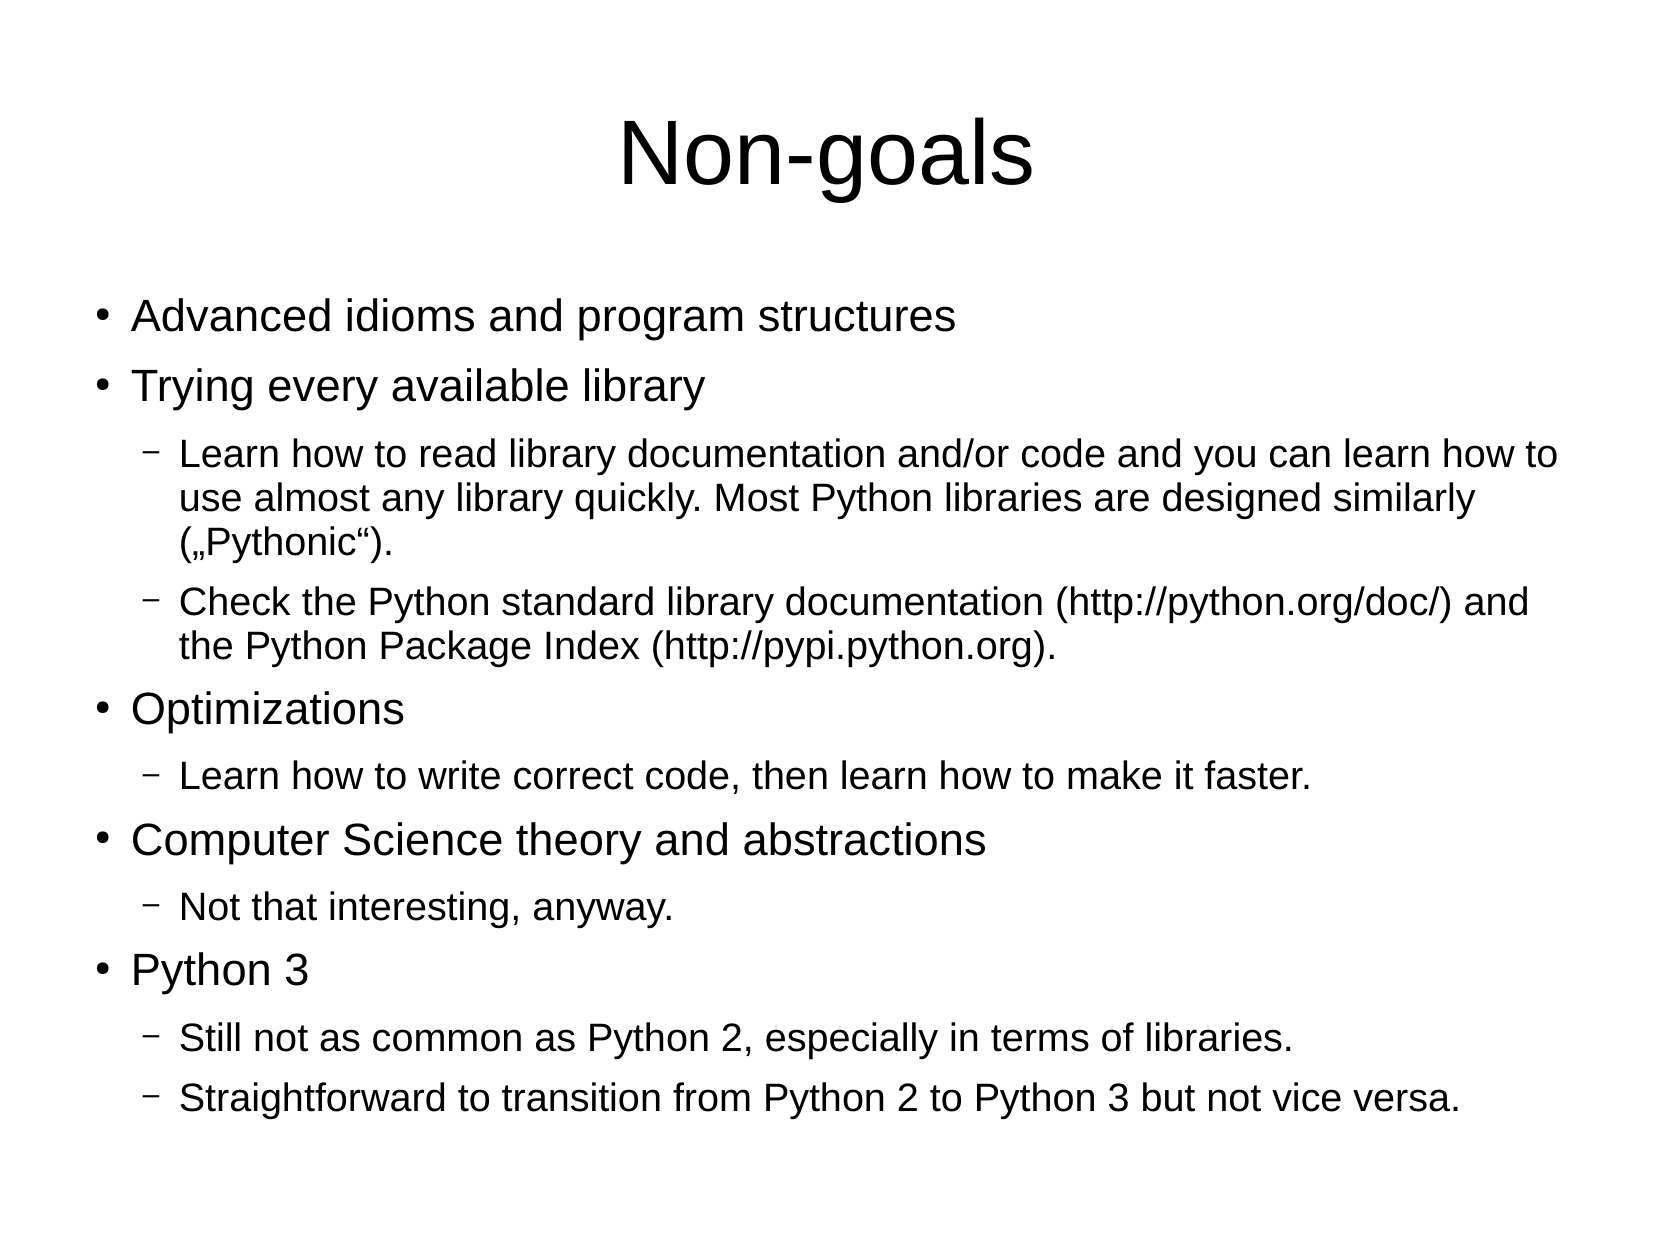

# Non-goals
Advanced idioms and program structures
Trying every available library
Learn how to read library documentation and/or code and you can learn how to use almost any library quickly. Most Python libraries are designed similarly („Pythonic“).
Check the Python standard library documentation (http://python.org/doc/) and the Python Package Index (http://pypi.python.org).
Optimizations
Learn how to write correct code, then learn how to make it faster.
Computer Science theory and abstractions
Not that interesting, anyway.
Python 3
Still not as common as Python 2, especially in terms of libraries.
Straightforward to transition from Python 2 to Python 3 but not vice versa.